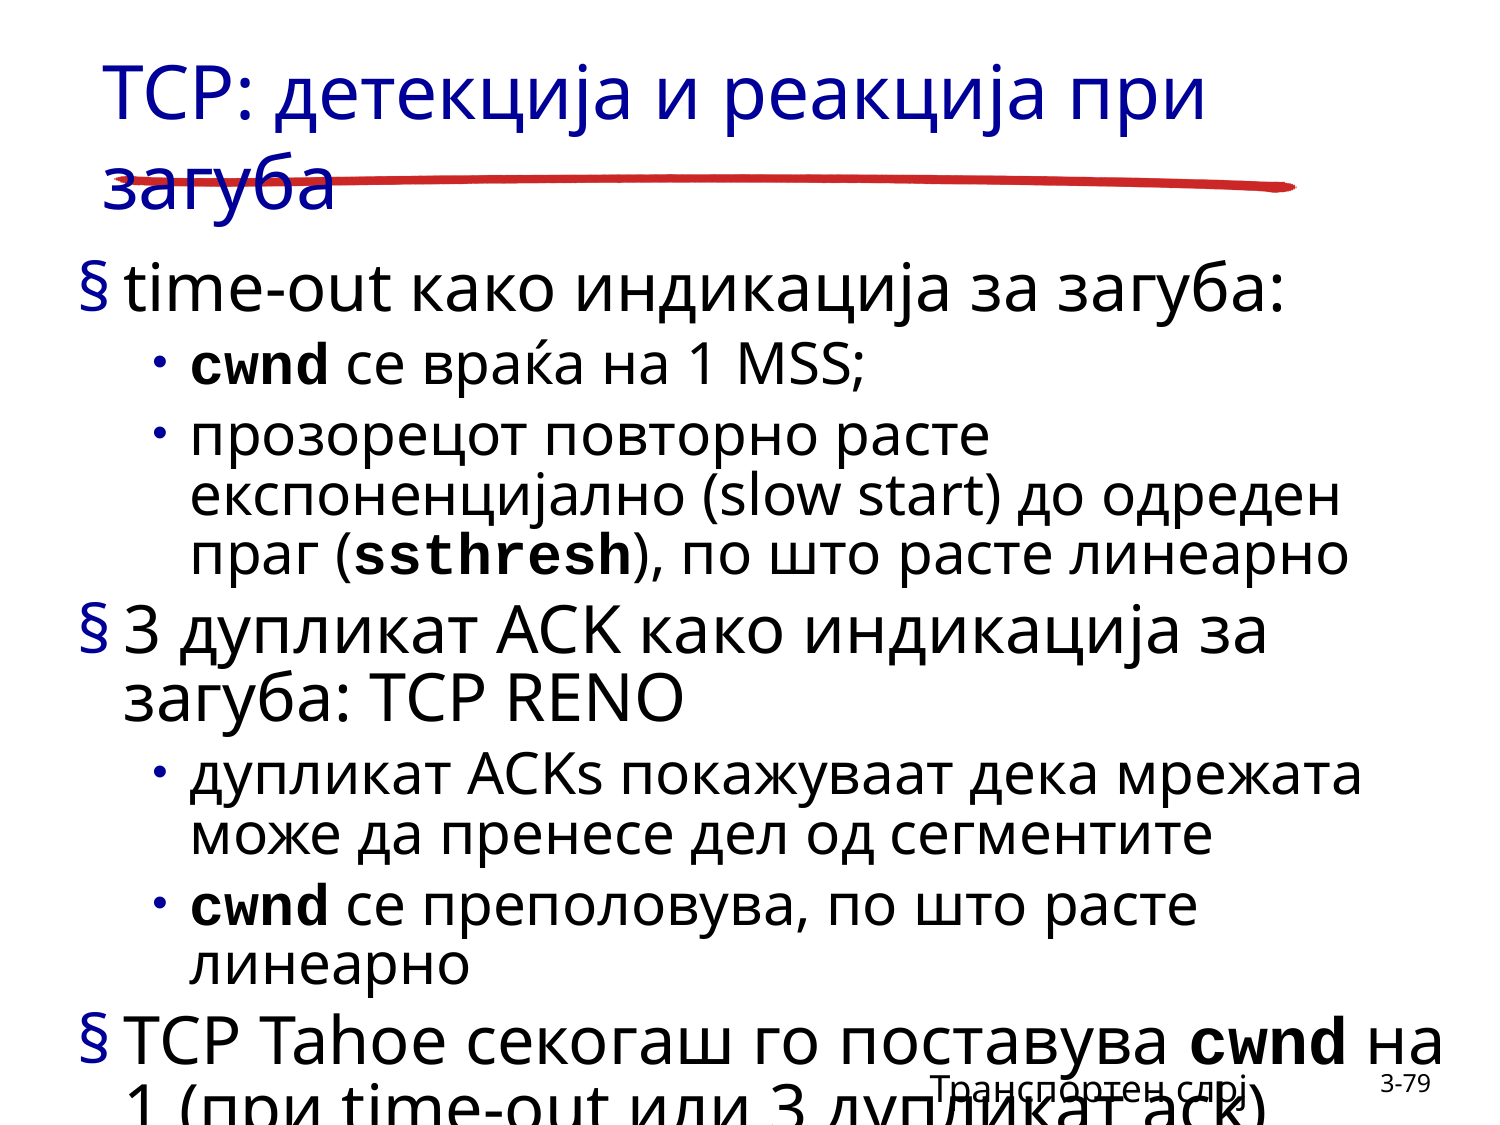

# TCP: детекција и реакција при загуба
time-out како индикација за загуба:
cwnd се враќа на 1 MSS;
прозорецот повторно расте експоненцијално (slow start) до одреден праг (ssthresh), по што расте линеарно
3 дупликат ACK како индикација за загуба: TCP RENO
дупликат ACKs покажуваат дека мрежата може да пренесе дел од сегментите
cwnd се преполовува, по што расте линеарно
TCP Tahoe секогаш го поставува cwnd на 1 (при time-out или 3 дупликат ack)
Транспортен слој